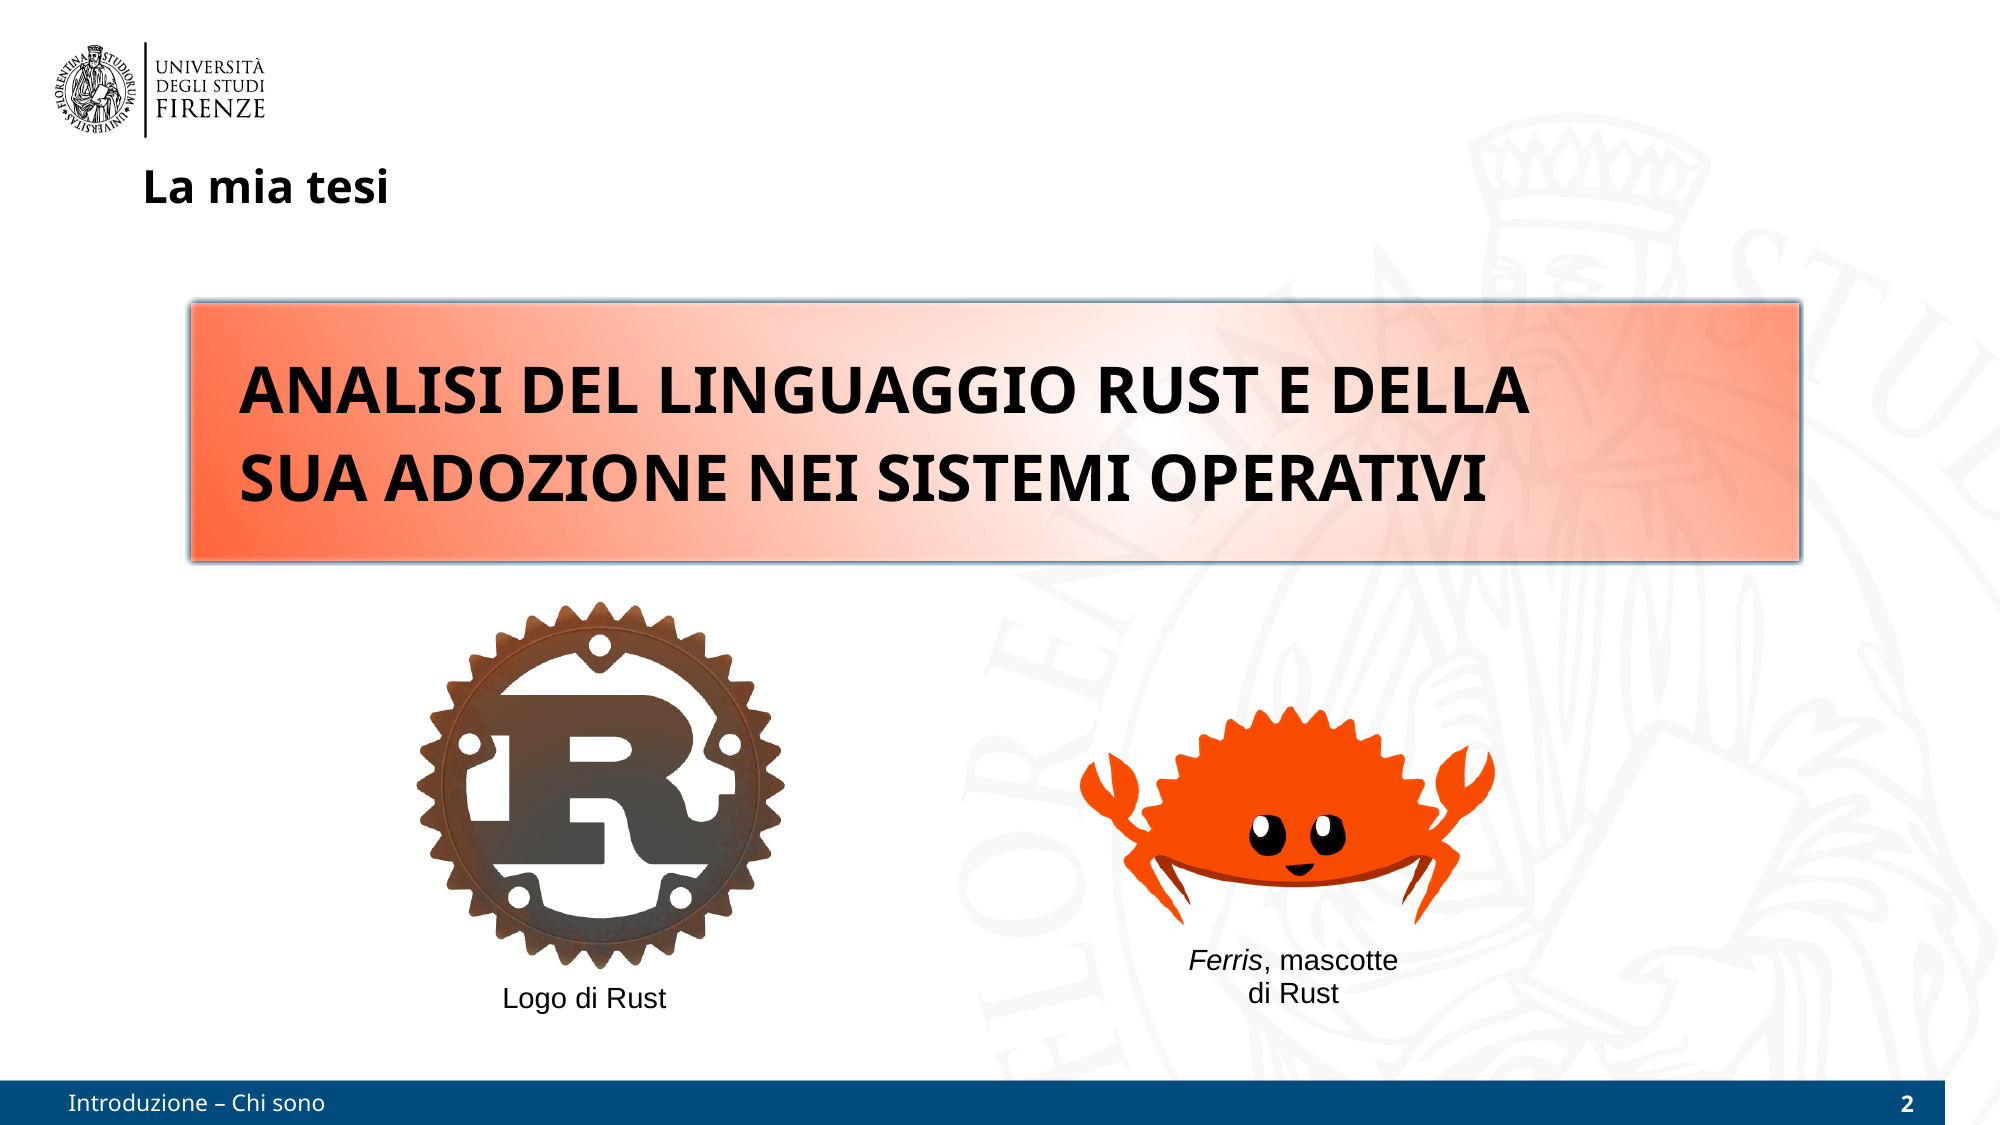

La mia tesi
ANALISI DEL LINGUAGGIO RUST E DELLA
SUA ADOZIONE NEI SISTEMI OPERATIVI
Ferris, mascotte di Rust
Logo di Rust
# Introduzione – Chi sono